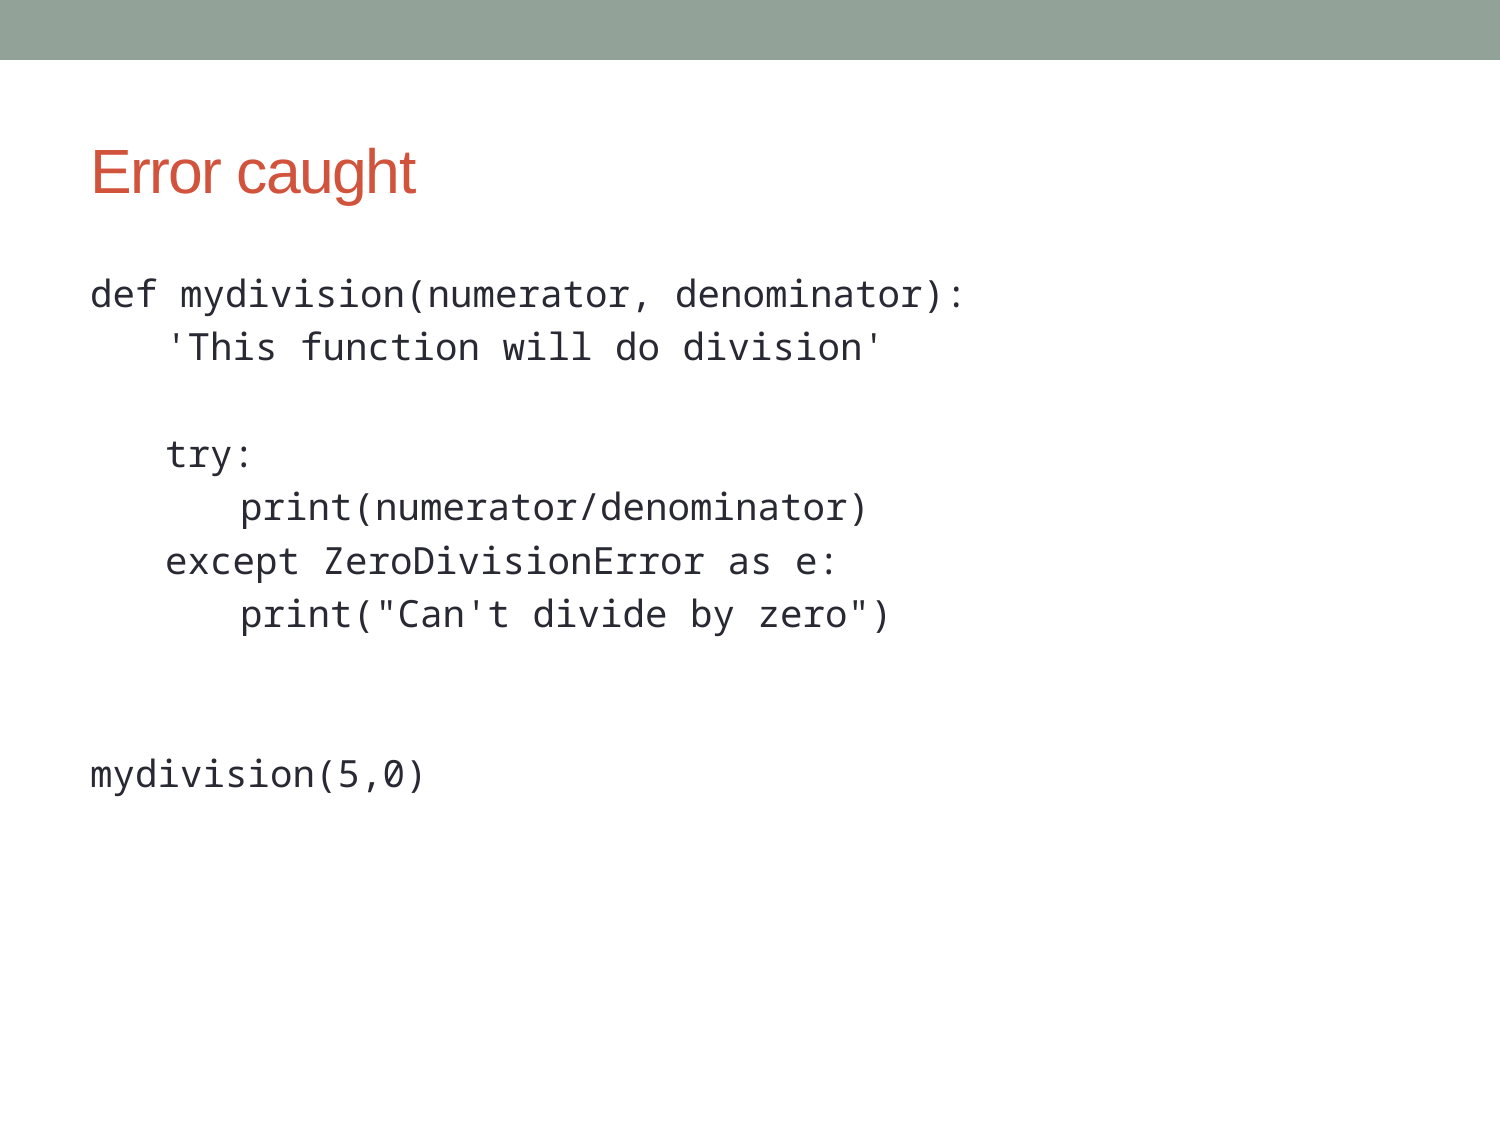

# Error caught
def mydivision(numerator, denominator):
	'This function will do division'
	try:
		print(numerator/denominator)
	except ZeroDivisionError as e:
		print("Can't divide by zero")
mydivision(5,0)